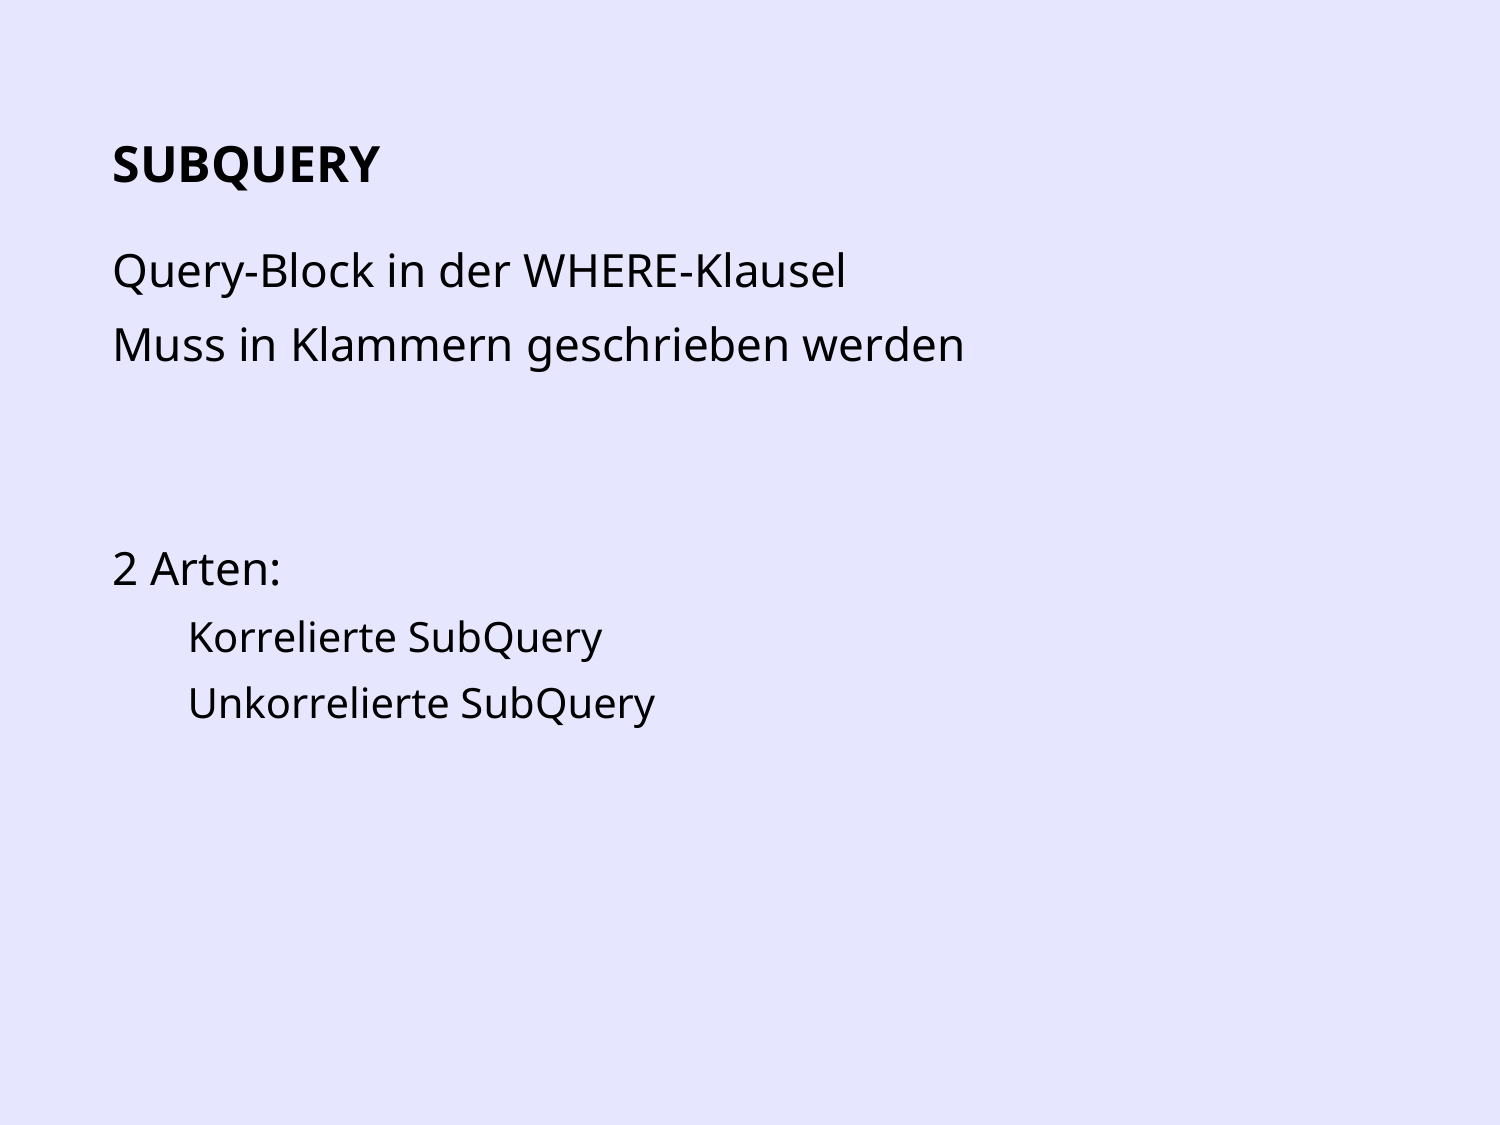

# SUBQUERY
Query-Block in der WHERE-Klausel
Muss in Klammern geschrieben werden
2 Arten:
Korrelierte SubQuery
Unkorrelierte SubQuery